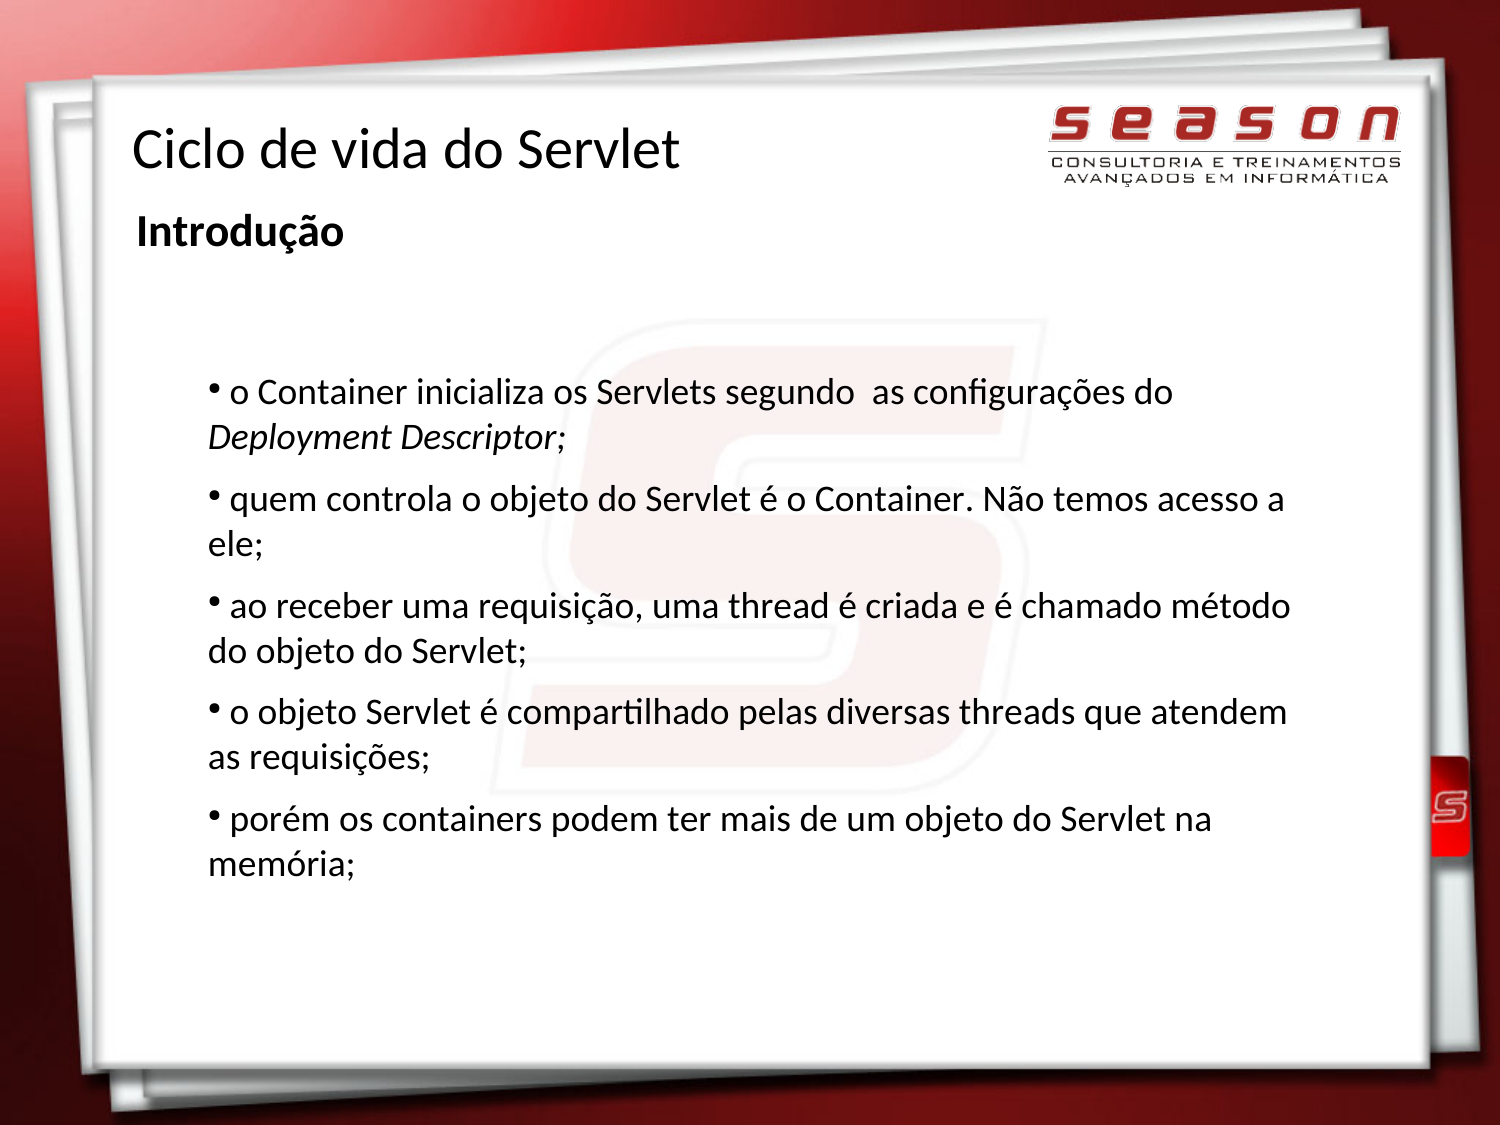

# Ciclo de vida do Servlet
Introdução
 o Container inicializa os Servlets segundo as configurações do Deployment Descriptor;
 quem controla o objeto do Servlet é o Container. Não temos acesso a ele;
 ao receber uma requisição, uma thread é criada e é chamado método do objeto do Servlet;
 o objeto Servlet é compartilhado pelas diversas threads que atendem as requisições;
 porém os containers podem ter mais de um objeto do Servlet na memória;